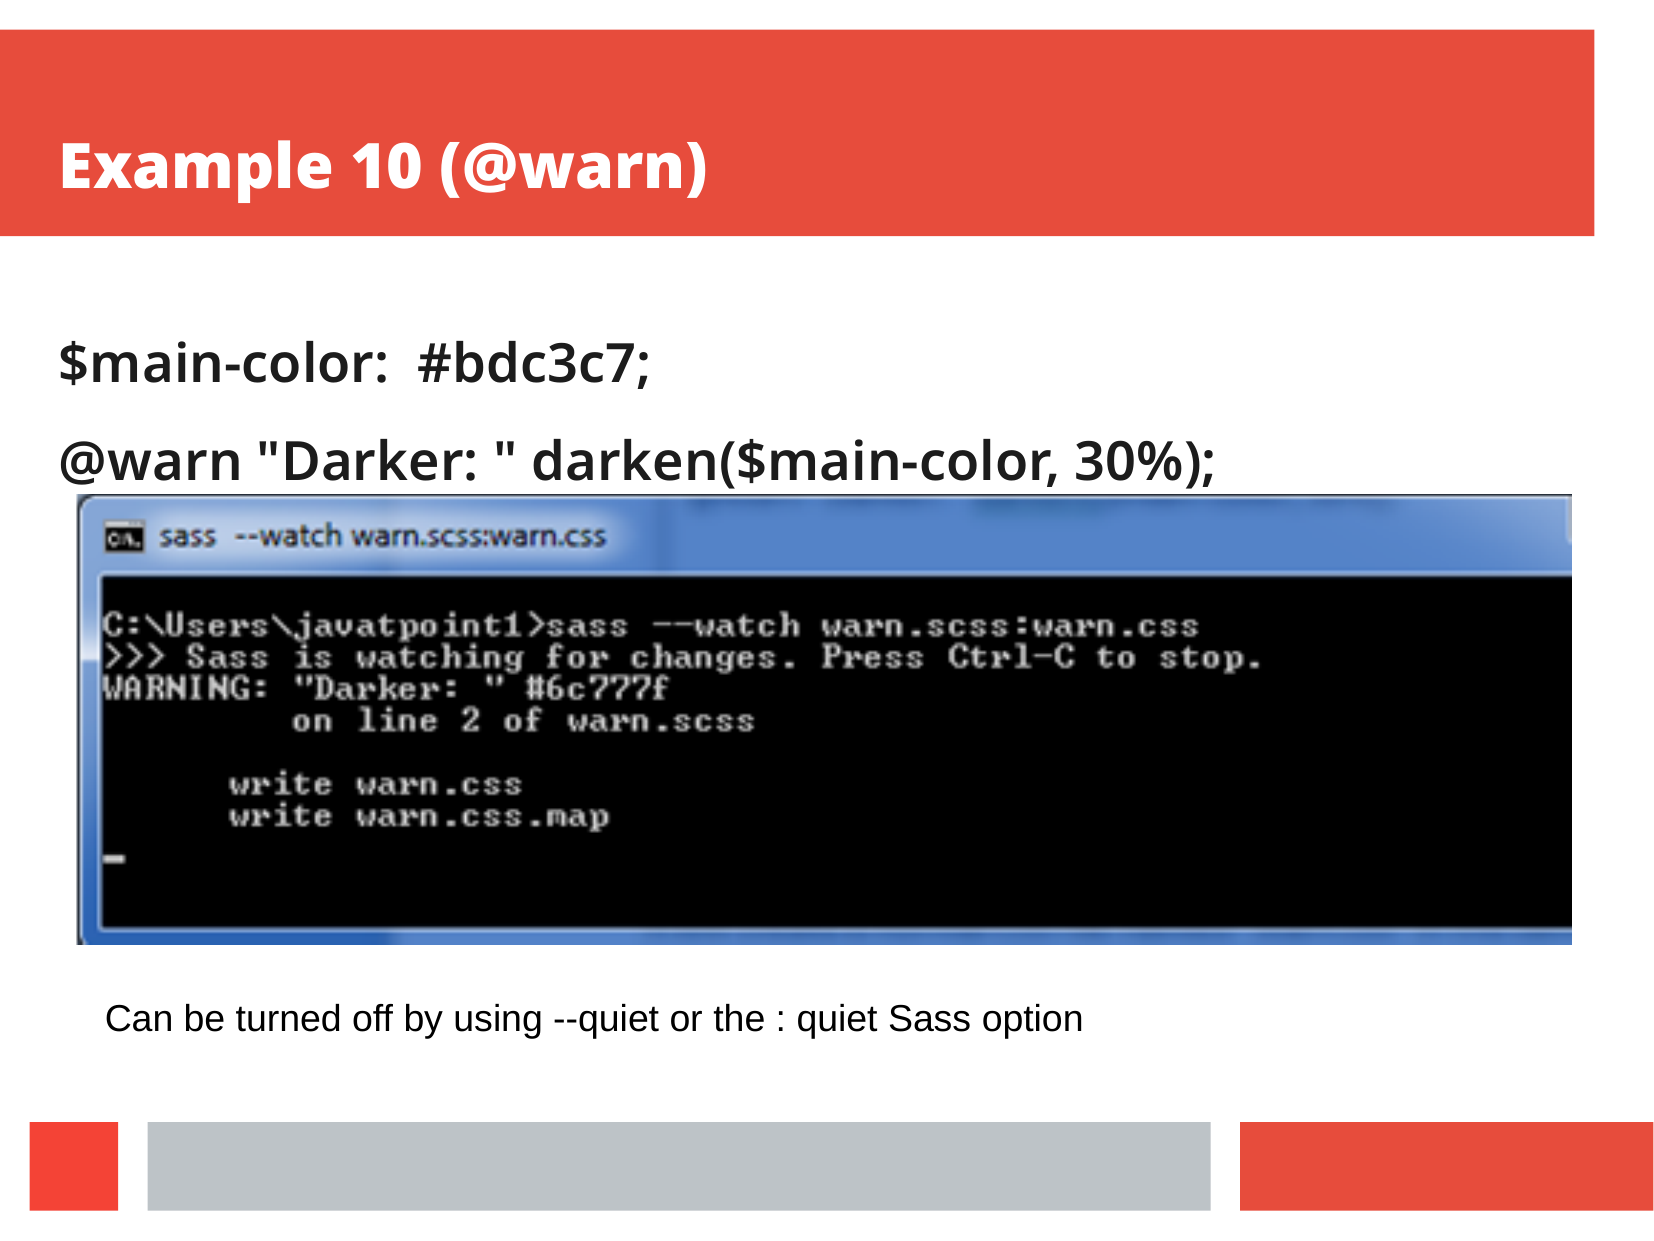

# Example 10 (@warn)
$main-color: #bdc3c7;
@warn "Darker: " darken($main-color, 30%);
Can be turned off by using --quiet or the : quiet Sass option